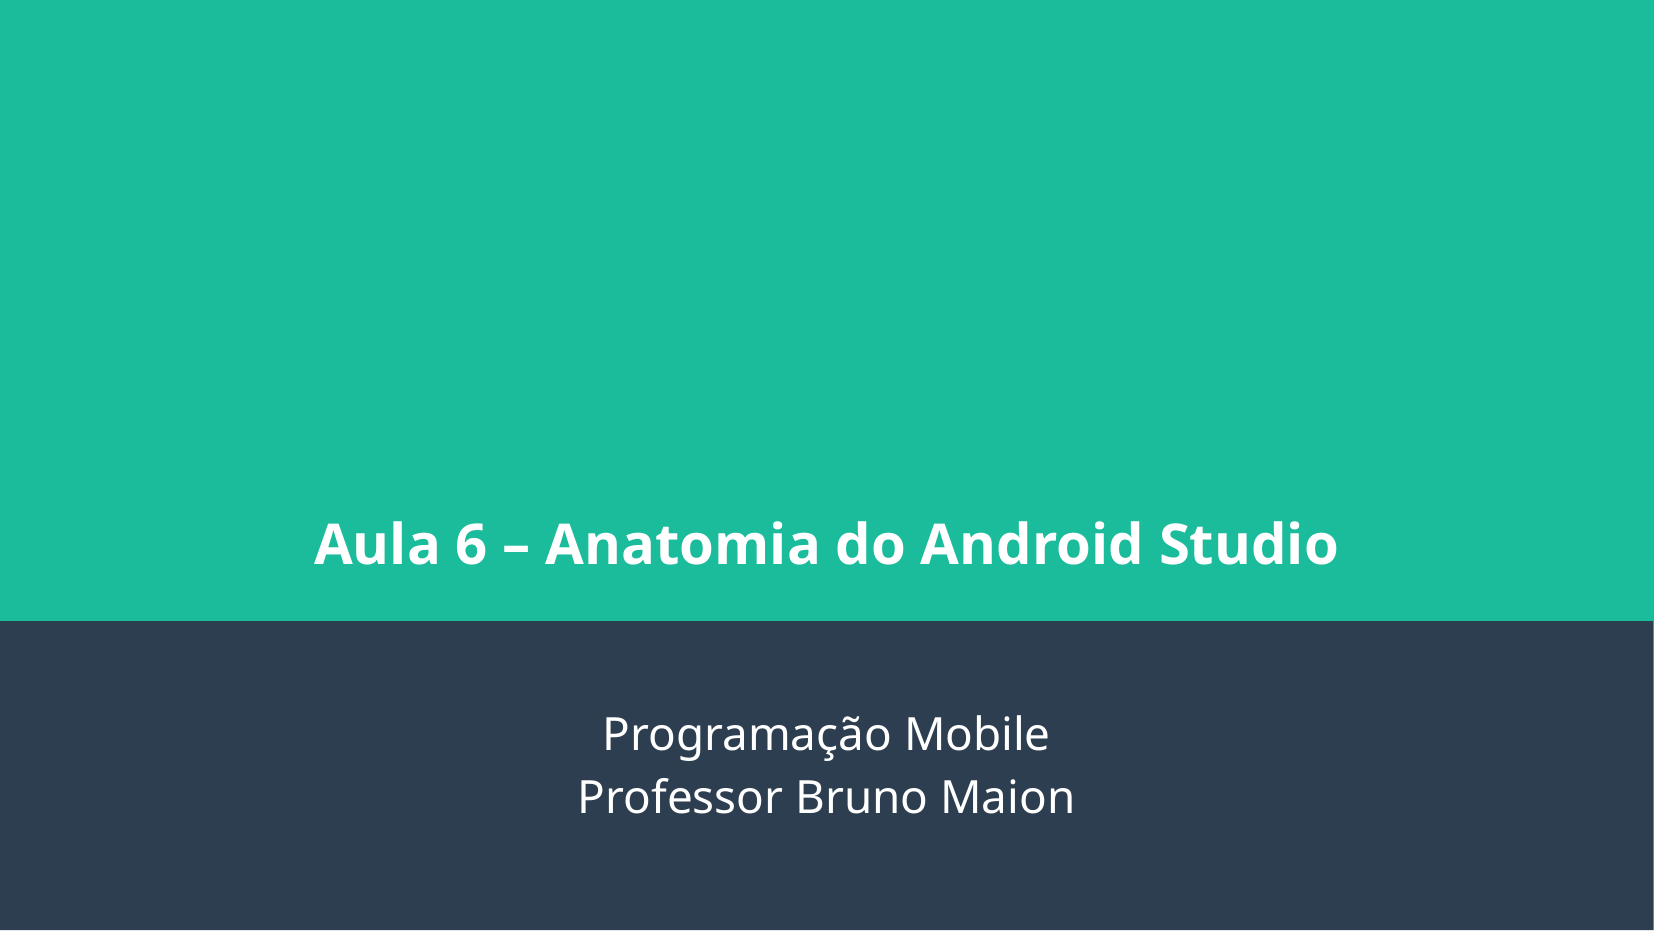

# Aula 6 – Anatomia do Android Studio
Programação Mobile
Professor Bruno Maion